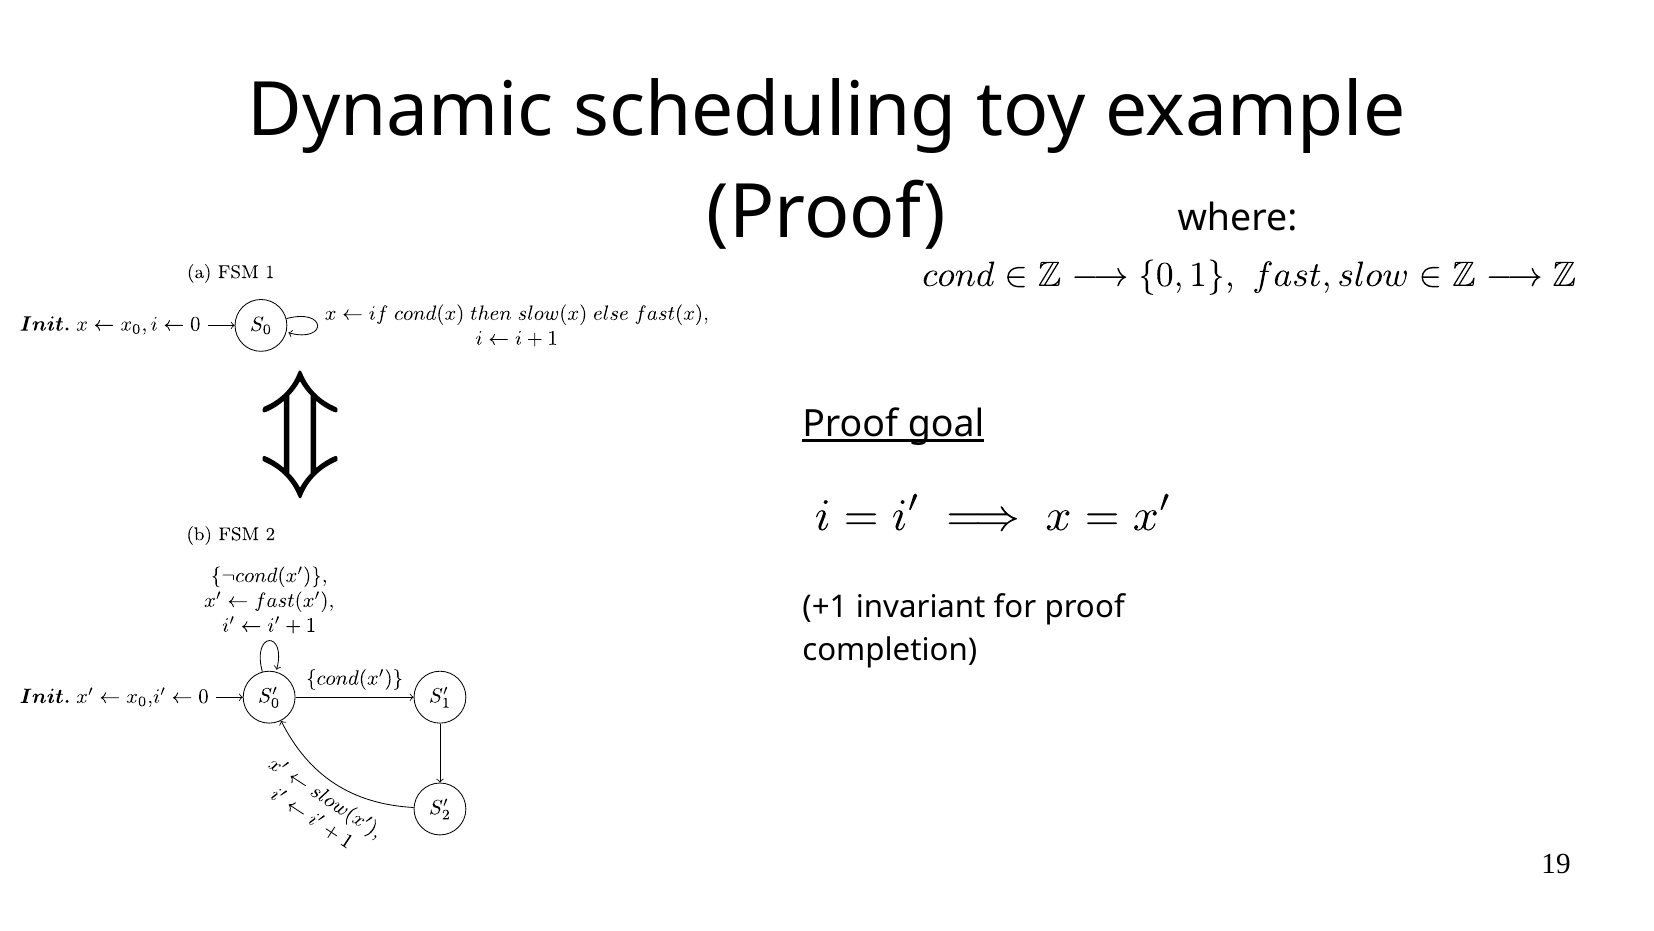

Dynamic scheduling toy example (Proof)
where:
Proof goal
(+1 invariant for proof completion)
19